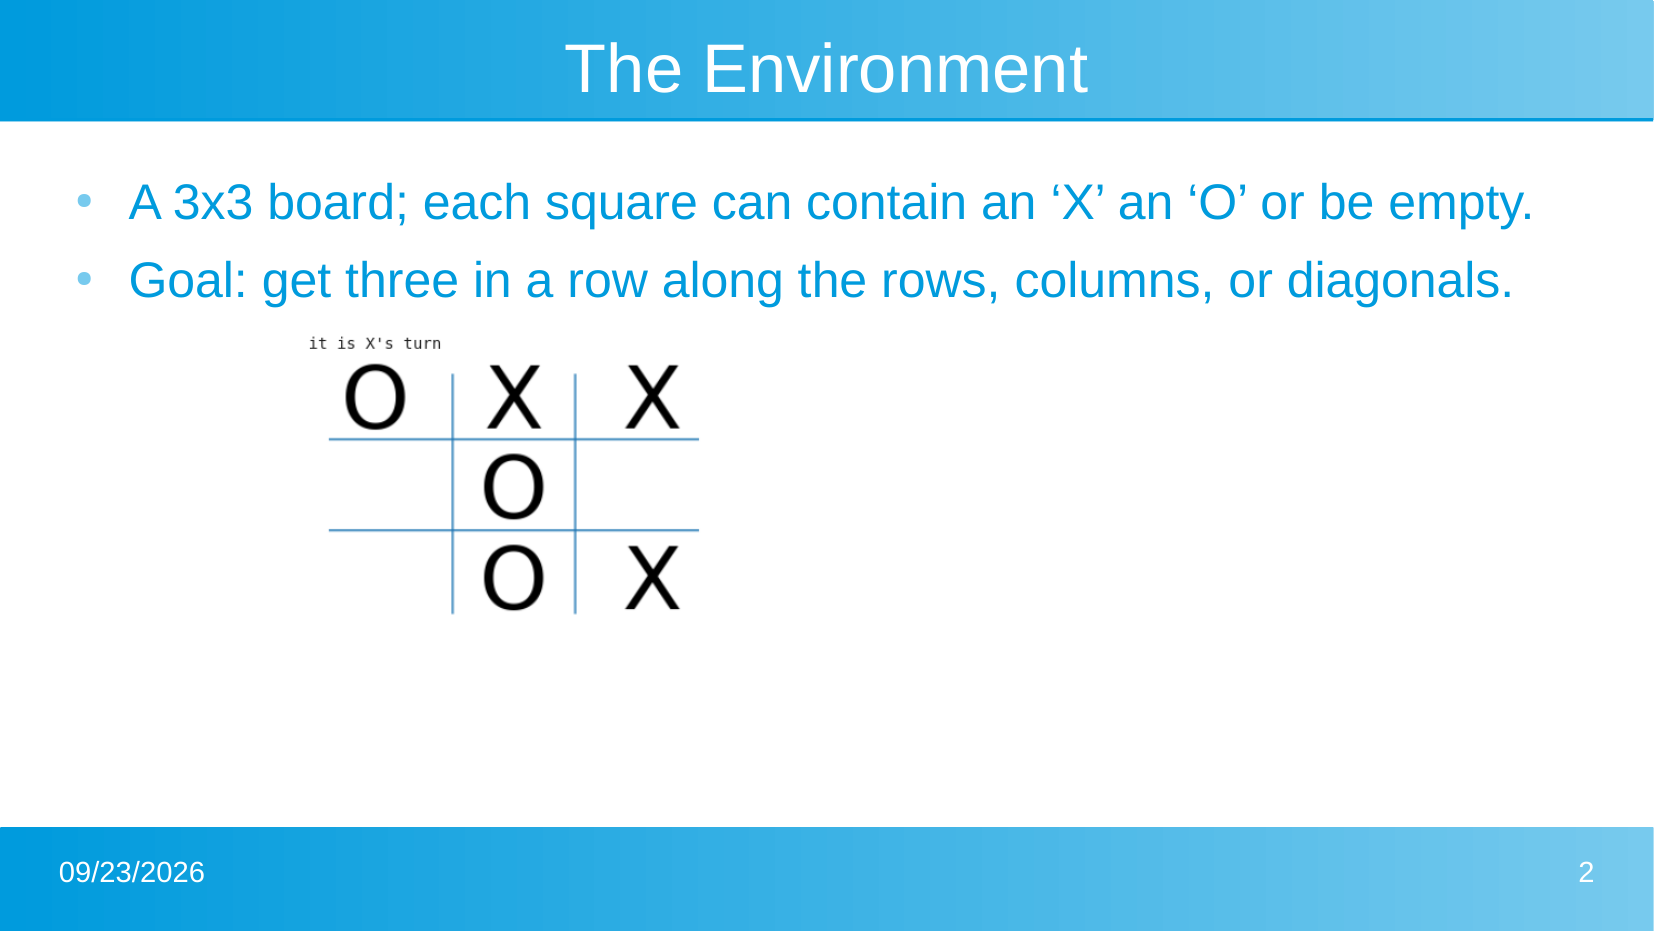

# The Environment
A 3x3 board; each square can contain an ‘X’ an ‘O’ or be empty.
Goal: get three in a row along the rows, columns, or diagonals.
2